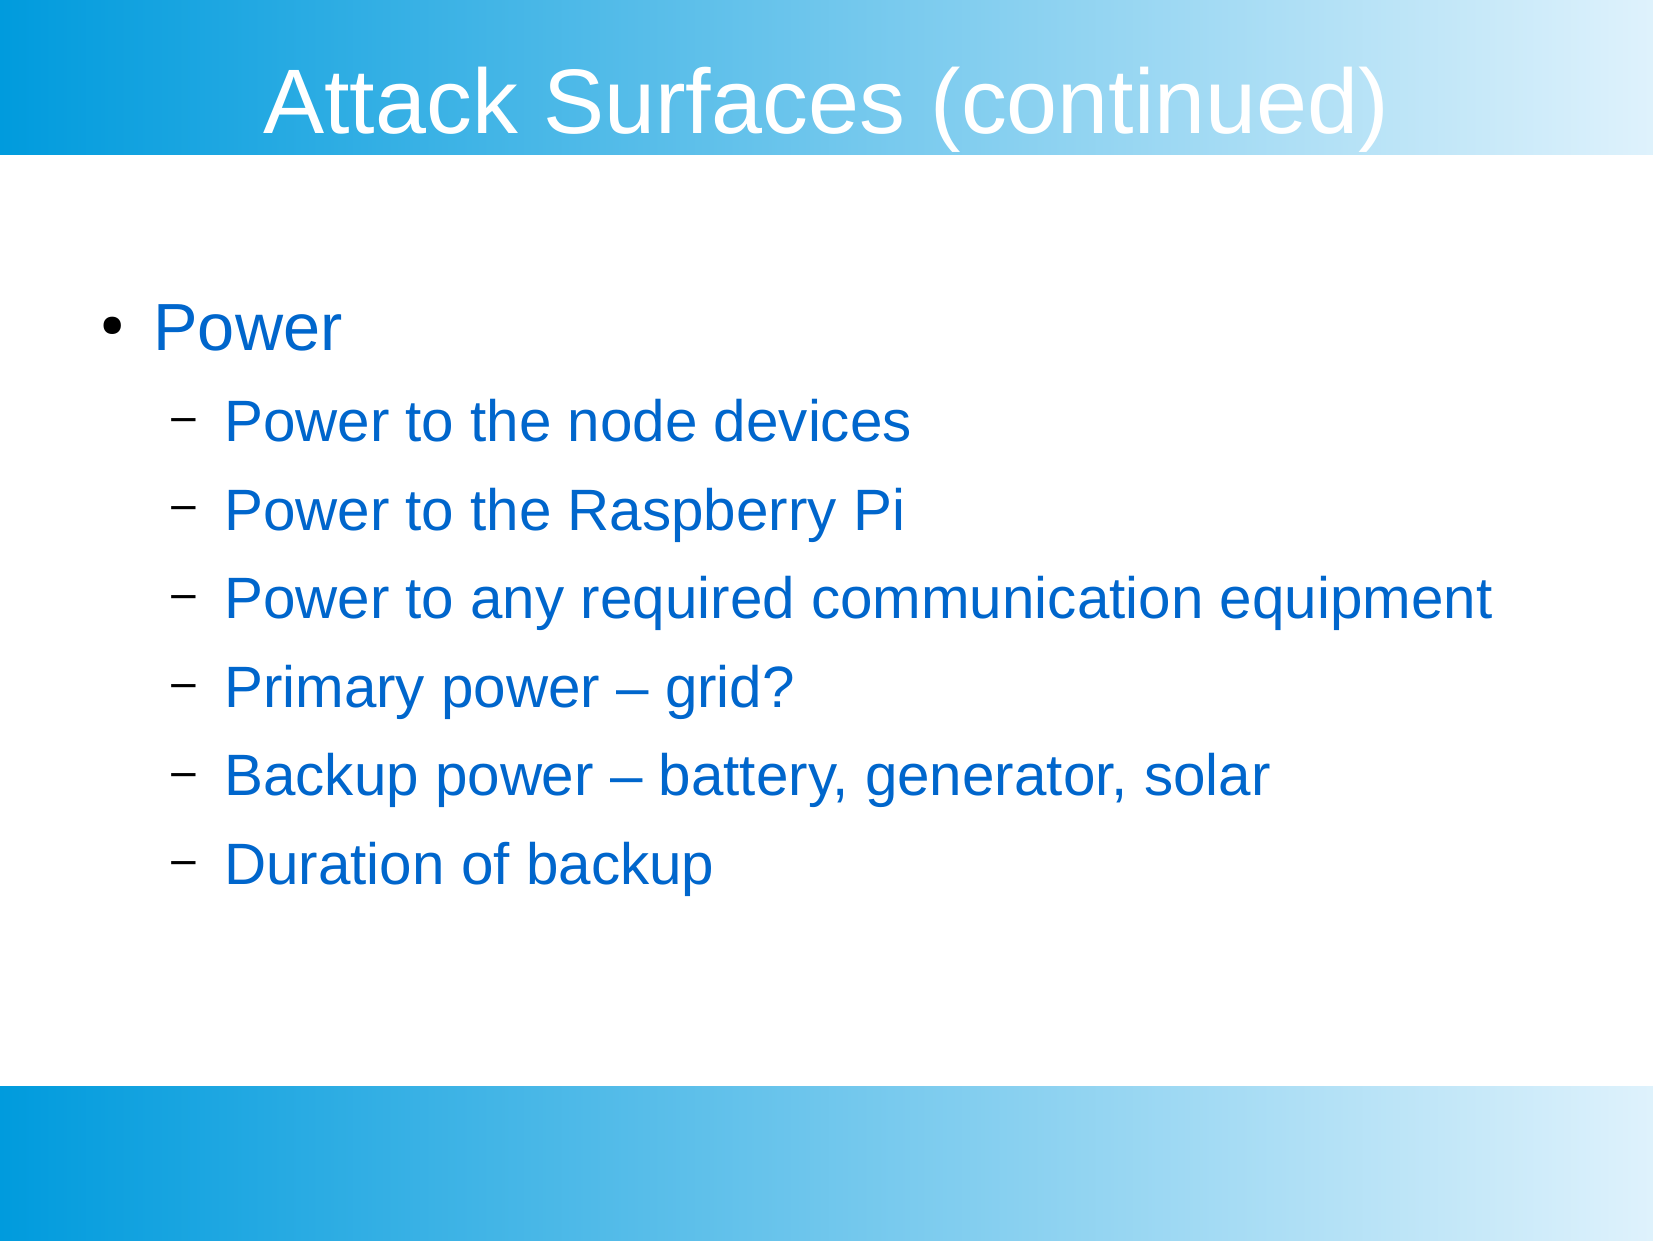

# Attack Surfaces (continued)
Power
Power to the node devices
Power to the Raspberry Pi
Power to any required communication equipment
Primary power – grid?
Backup power – battery, generator, solar
Duration of backup